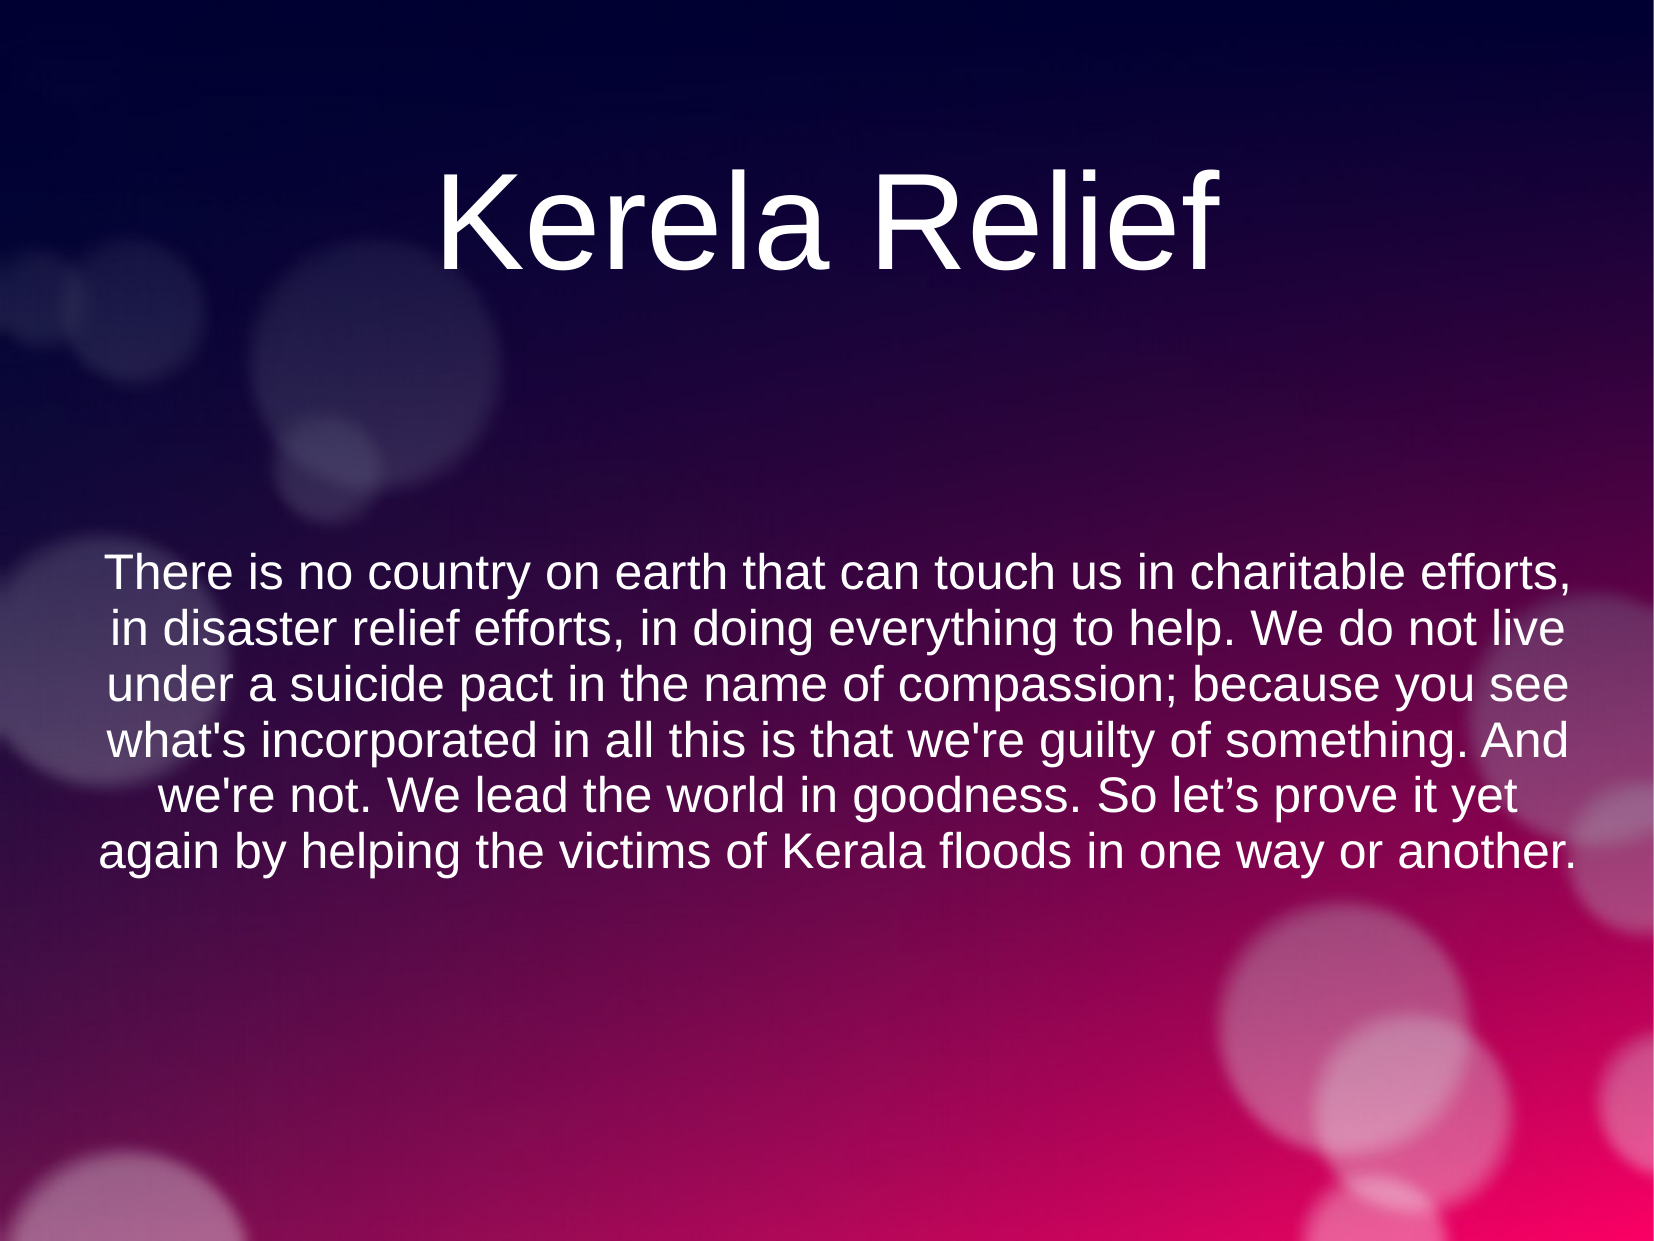

# Kerela Relief
There is no country on earth that can touch us in charitable efforts, in disaster relief efforts, in doing everything to help. We do not live under a suicide pact in the name of compassion; because you see what's incorporated in all this is that we're guilty of something. And we're not. We lead the world in goodness. So let’s prove it yet again by helping the victims of Kerala floods in one way or another.